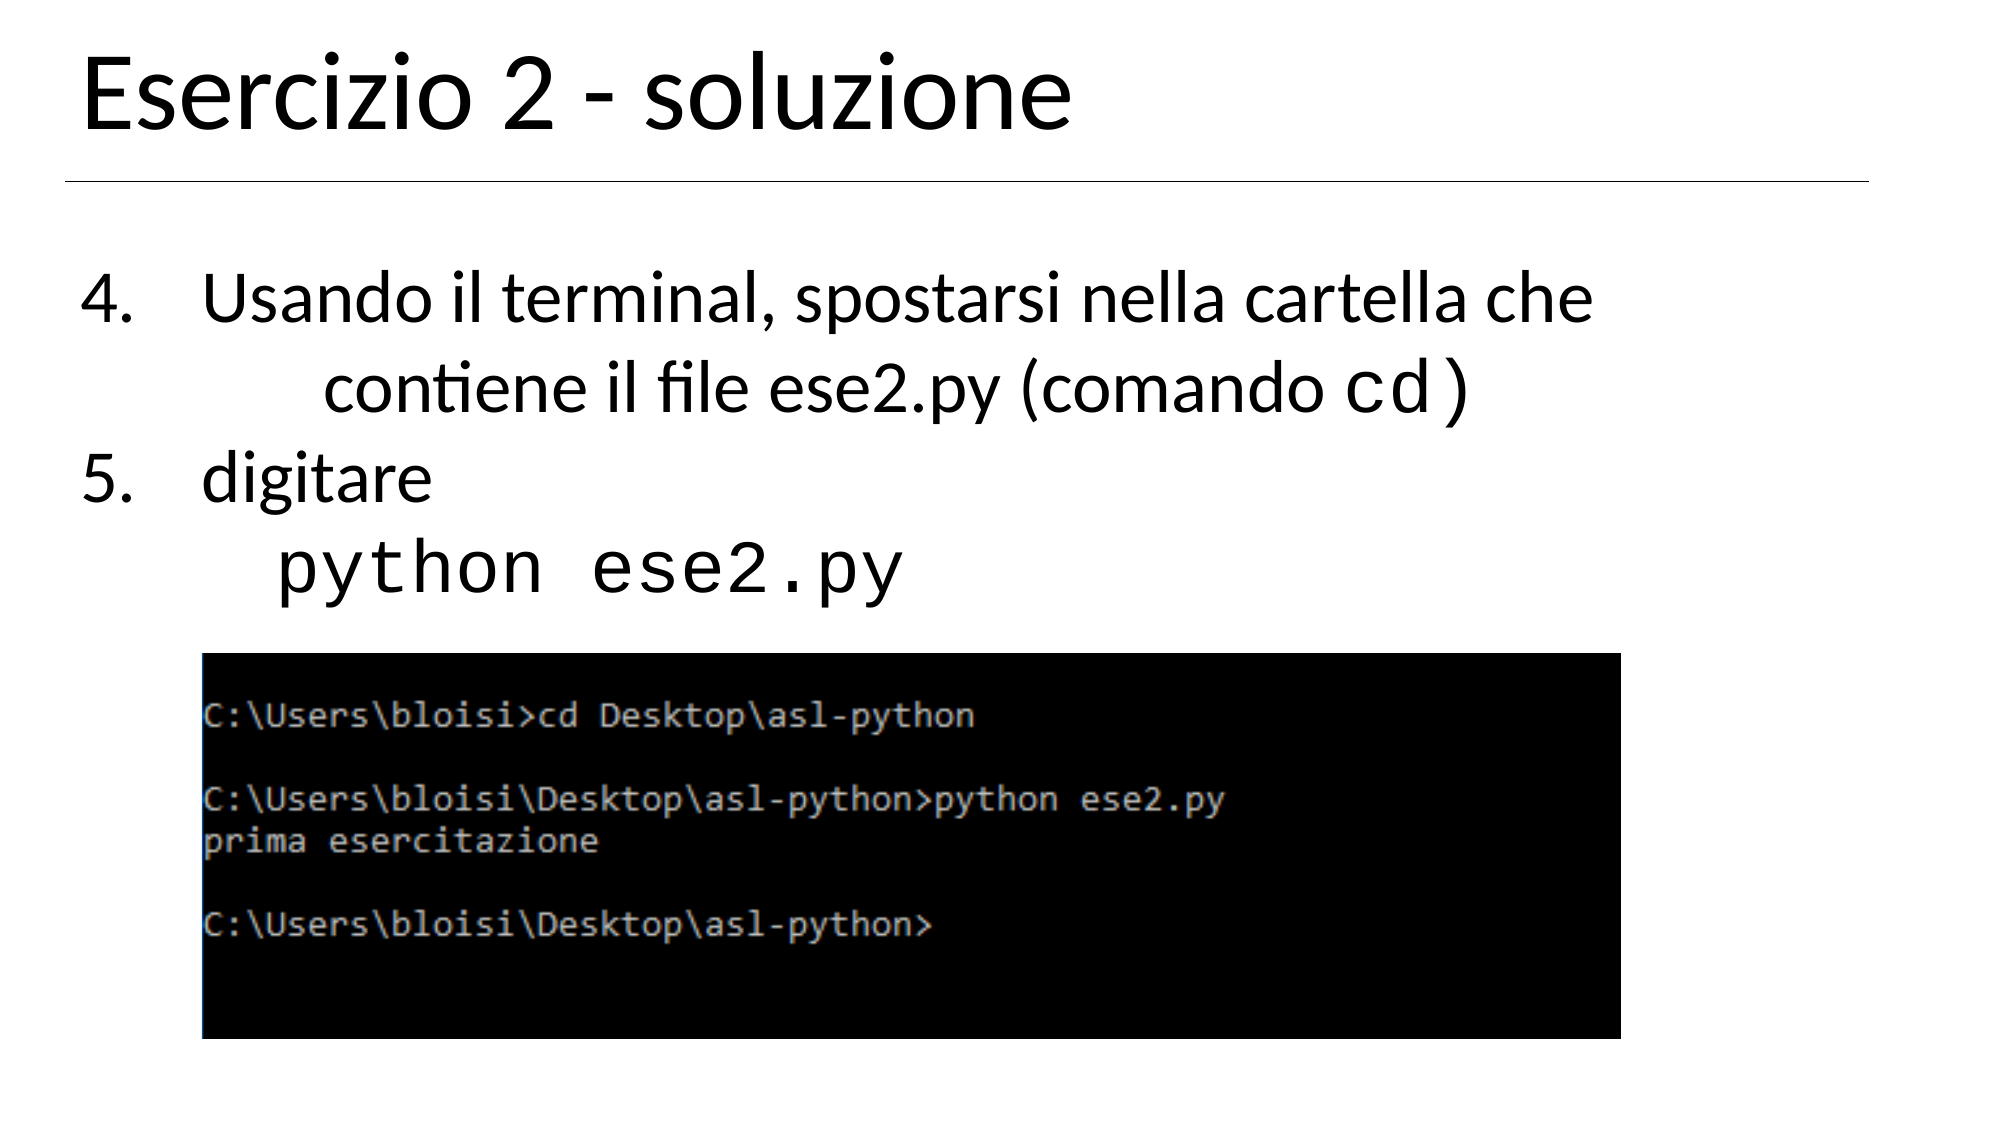

Esercizio 2 - soluzione
Usando il terminal, spostarsi nella cartella che contiene il file ese2.py (comando cd)
digitare
 python ese2.py